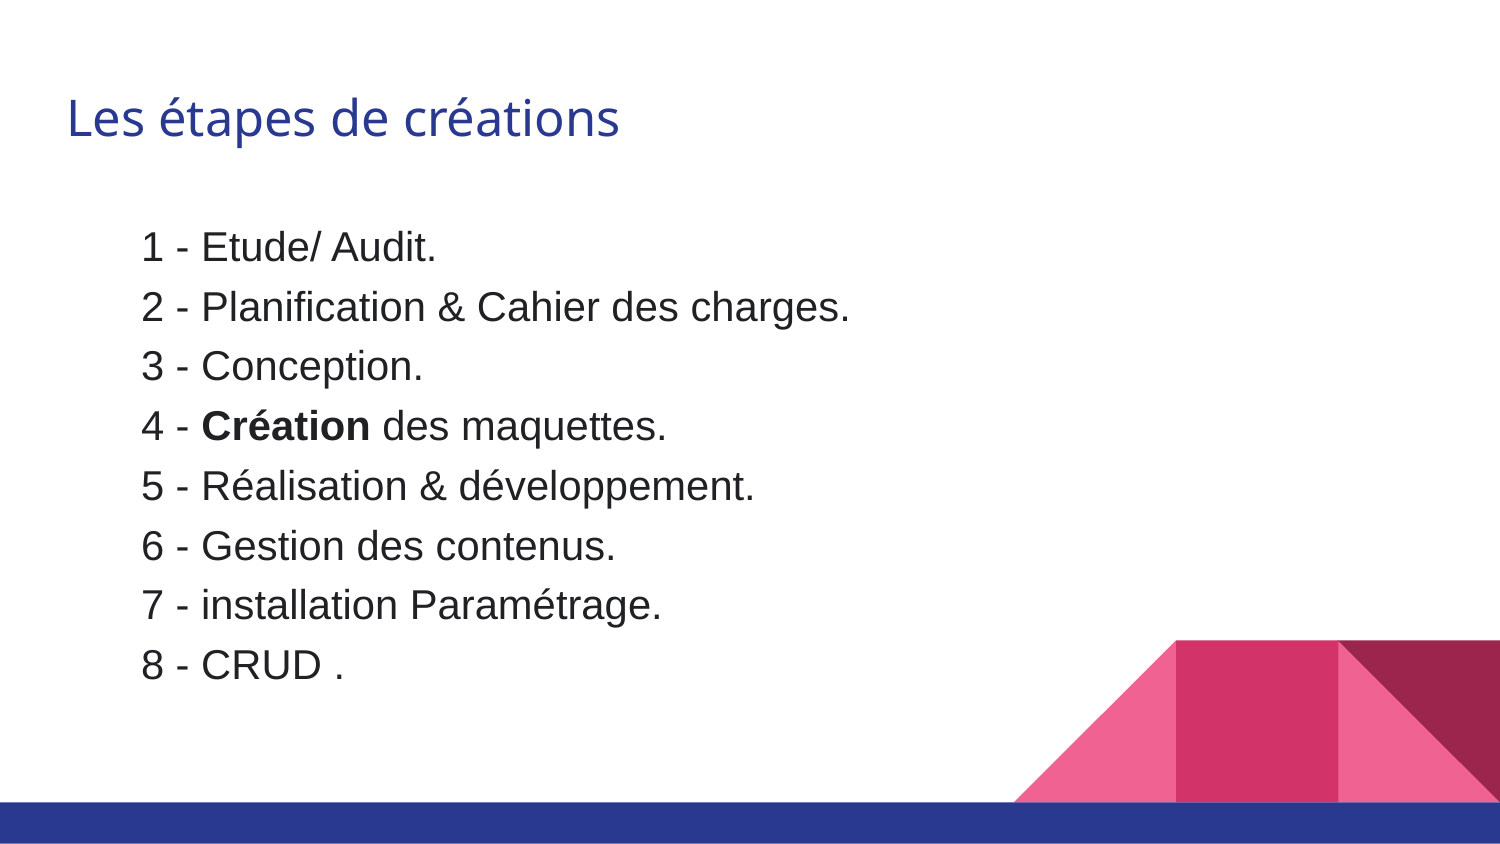

# Les étapes de créations
1 - Etude/ Audit.
2 - Planification & Cahier des charges.
3 - Conception.
4 - Création des maquettes.
5 - Réalisation & développement.
6 - Gestion des contenus.
7 - installation Paramétrage.
8 - CRUD .